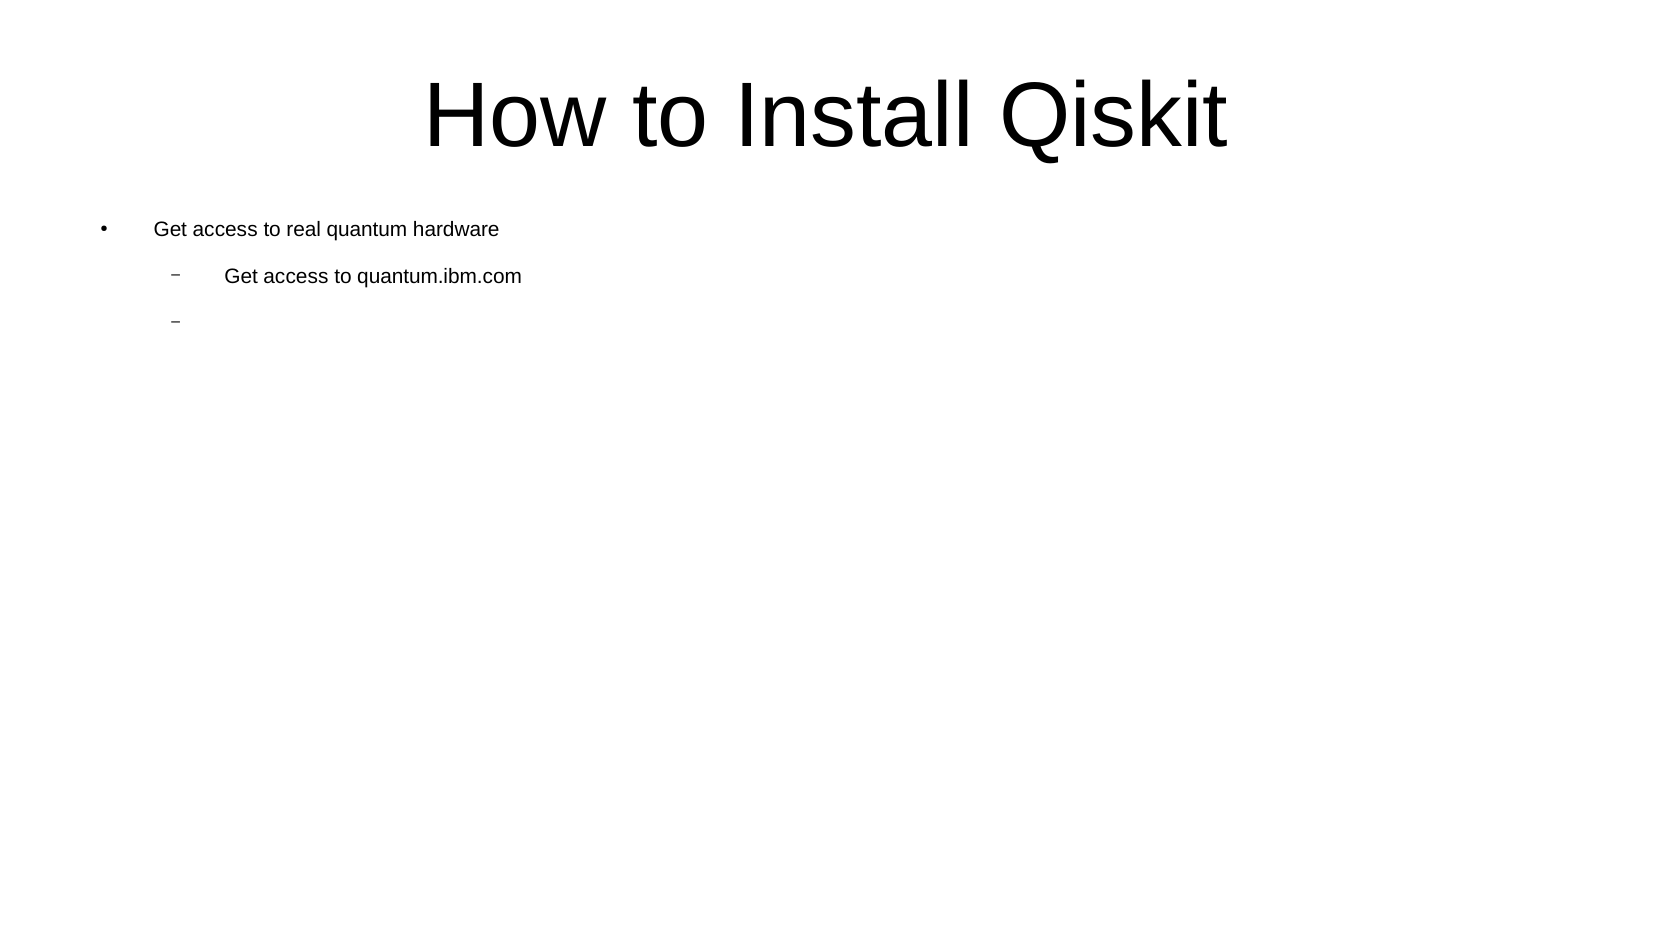

# How to Install Qiskit
Get access to real quantum hardware
Get access to quantum.ibm.com